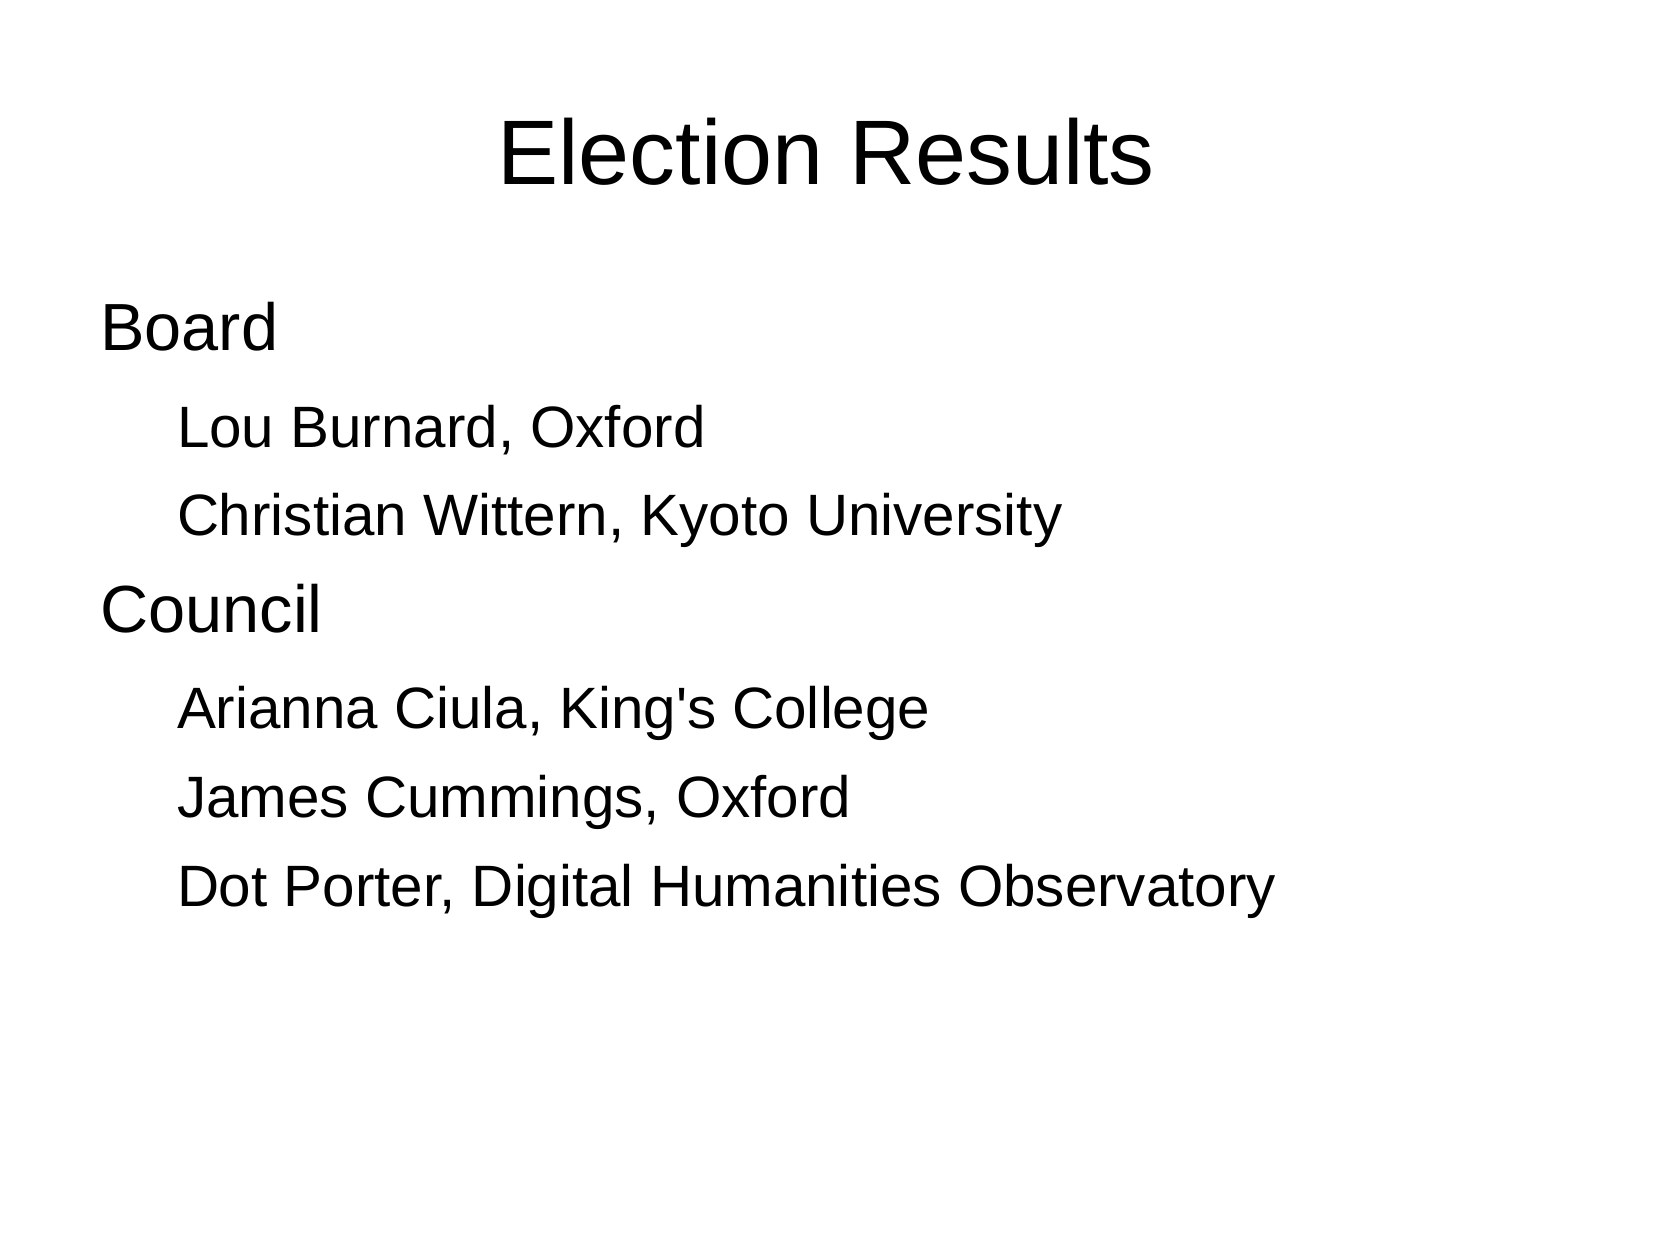

# Election Results
Board
Lou Burnard, Oxford
Christian Wittern, Kyoto University
Council
Arianna Ciula, King's College
James Cummings, Oxford
Dot Porter, Digital Humanities Observatory